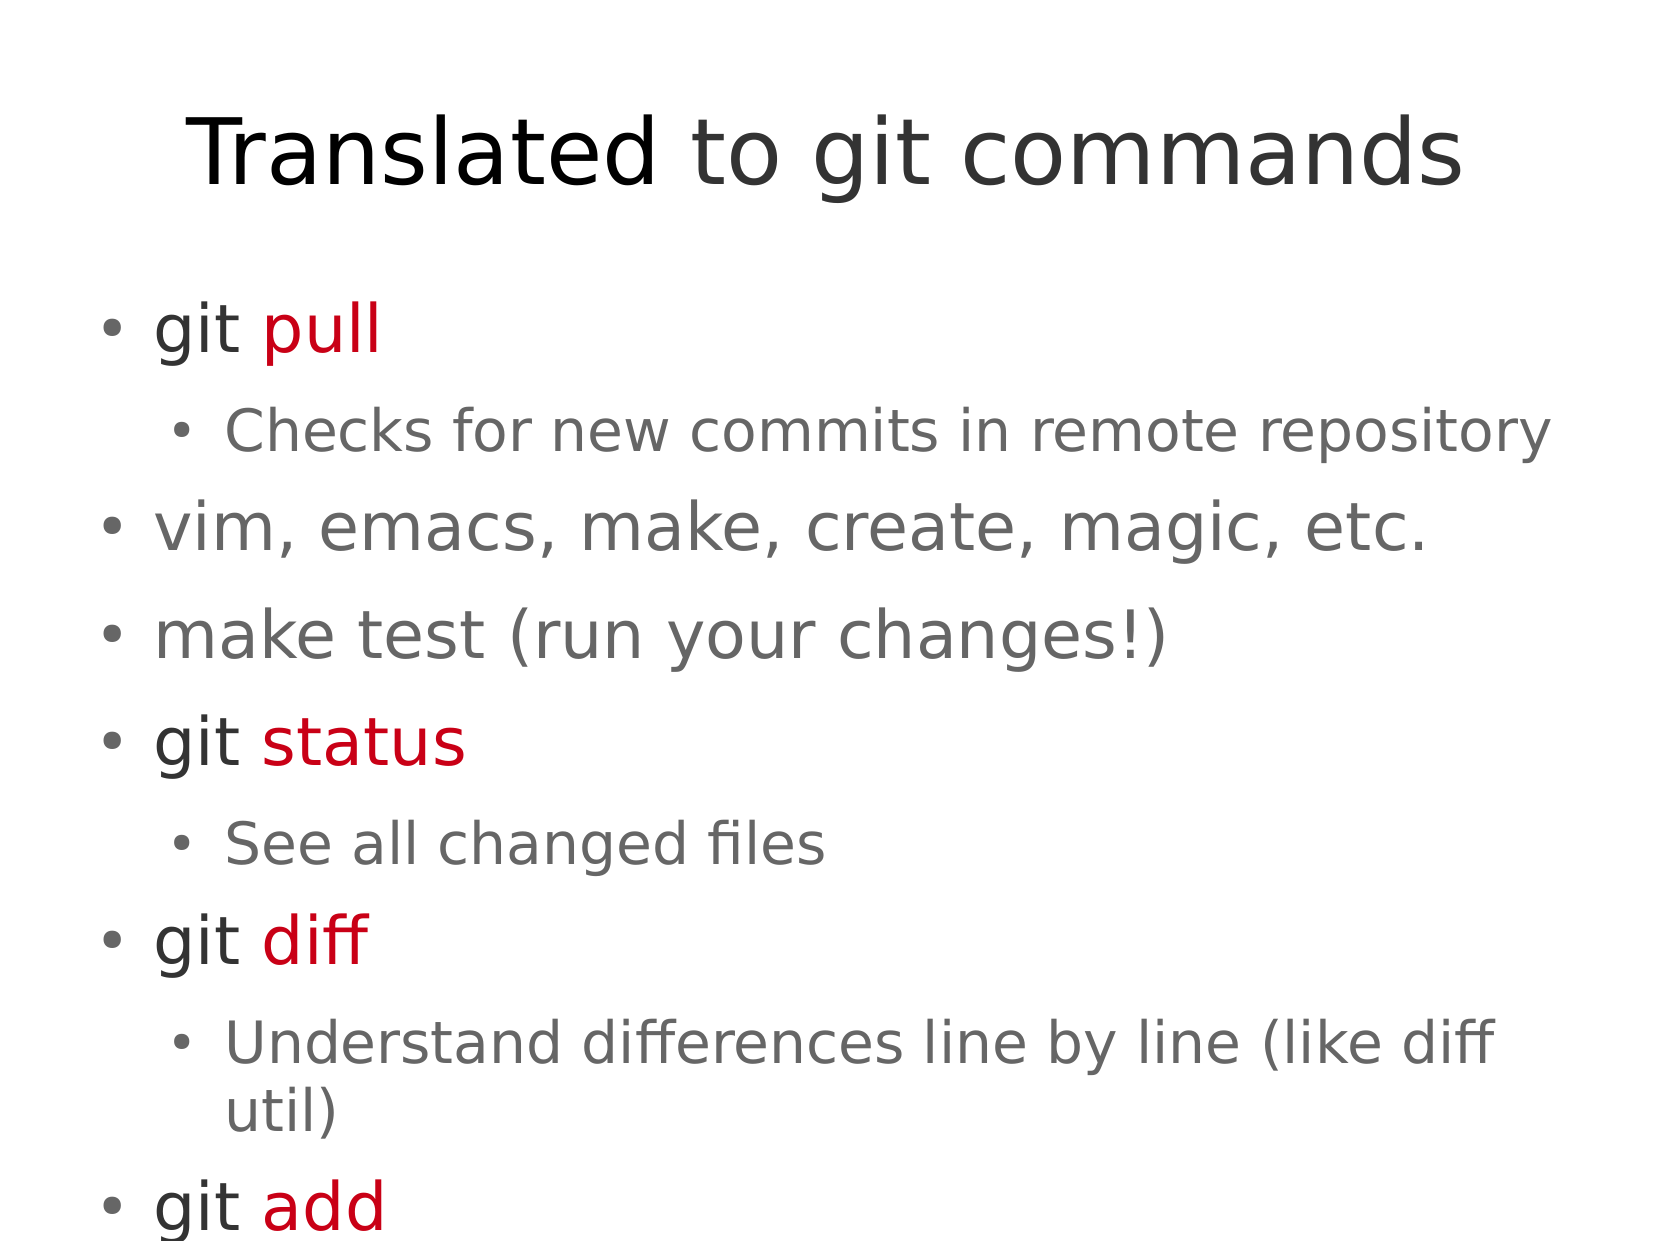

# Translated to git commands
git pull
Checks for new commits in remote repository
vim, emacs, make, create, magic, etc.
make test (run your changes!)
git status
See all changed files
git diff
Understand differences line by line (like diff util)
git add
Stage changes, potentially line by line
git commit -m 'Isolated changes x and y'
git push